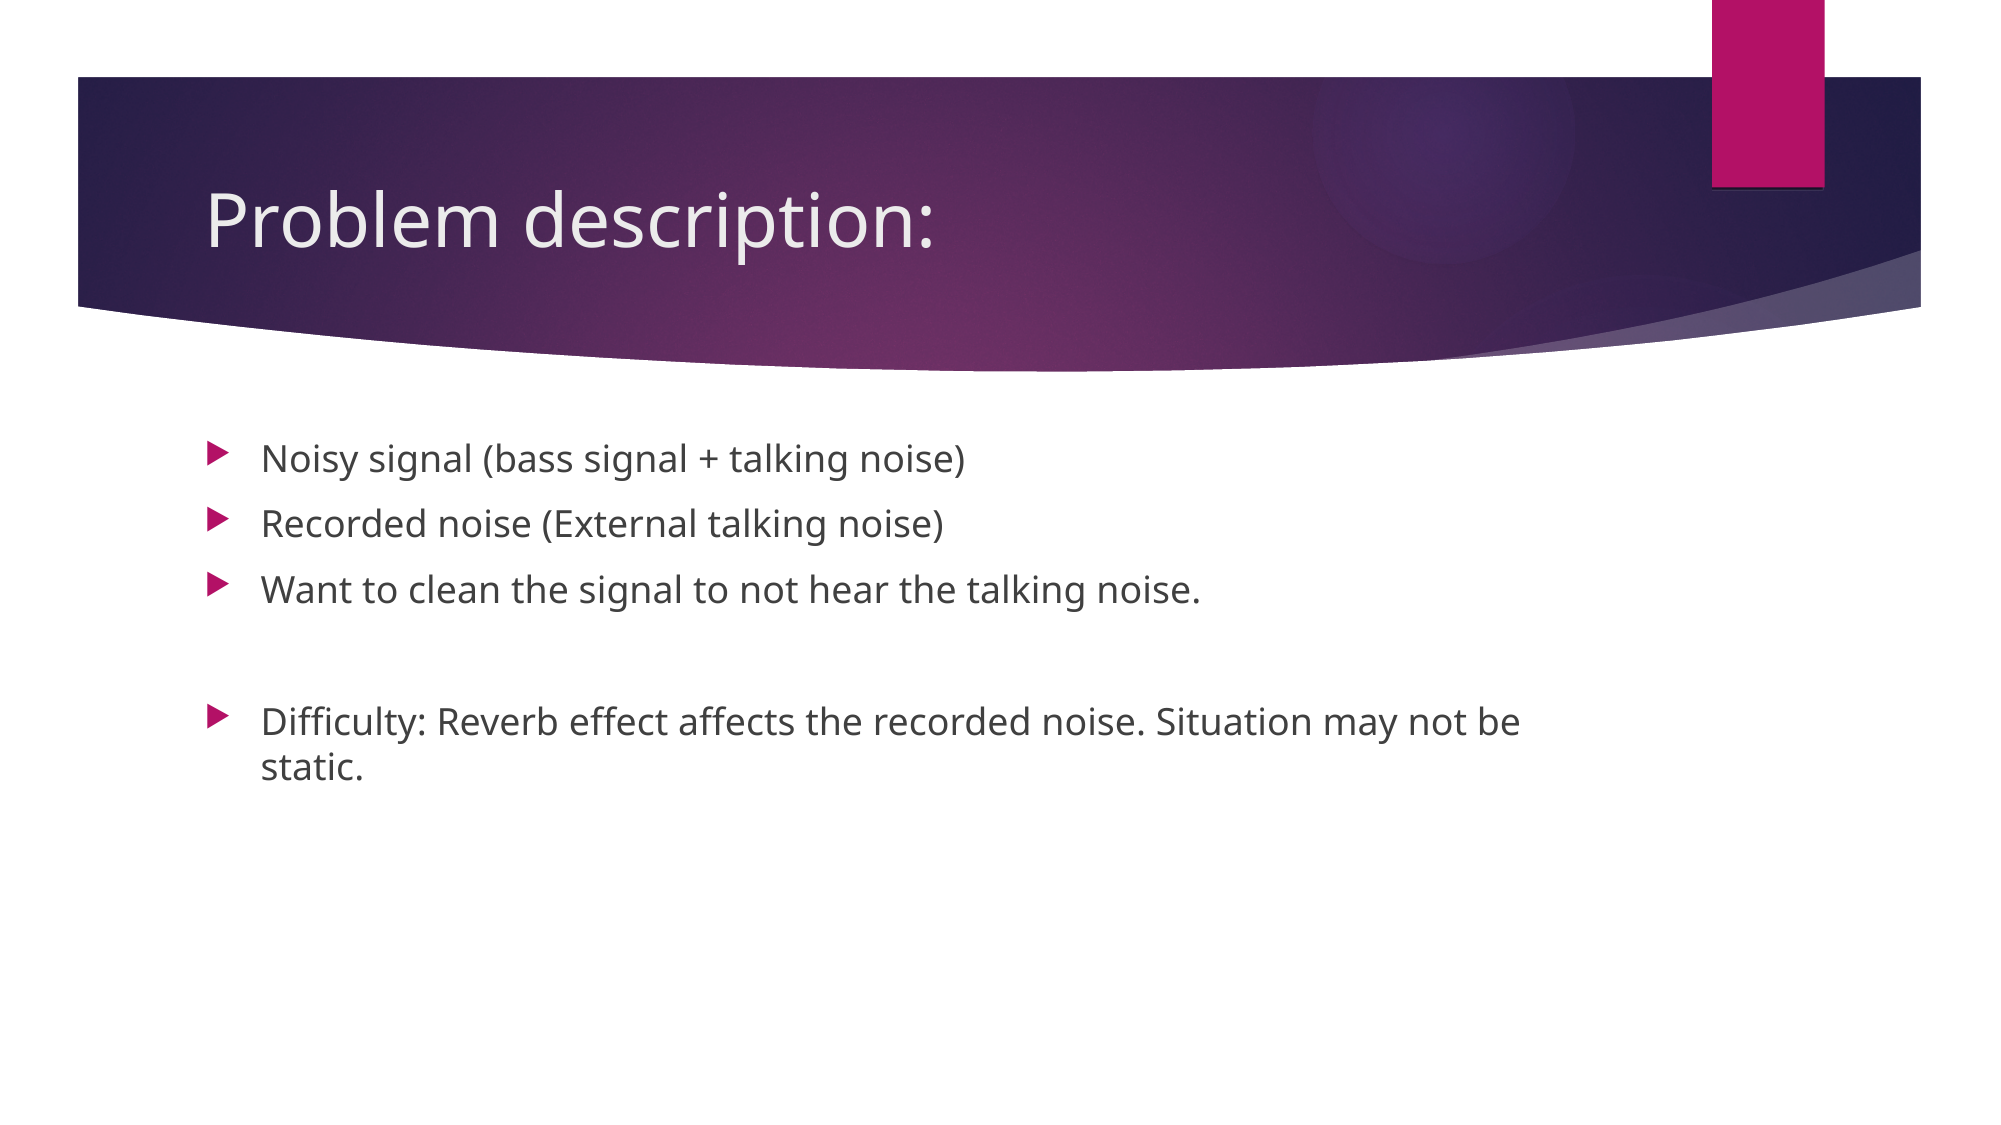

# Problem description:
Noisy signal (bass signal + talking noise)
Recorded noise (External talking noise)
Want to clean the signal to not hear the talking noise.
Difficulty: Reverb effect affects the recorded noise. Situation may not be static.